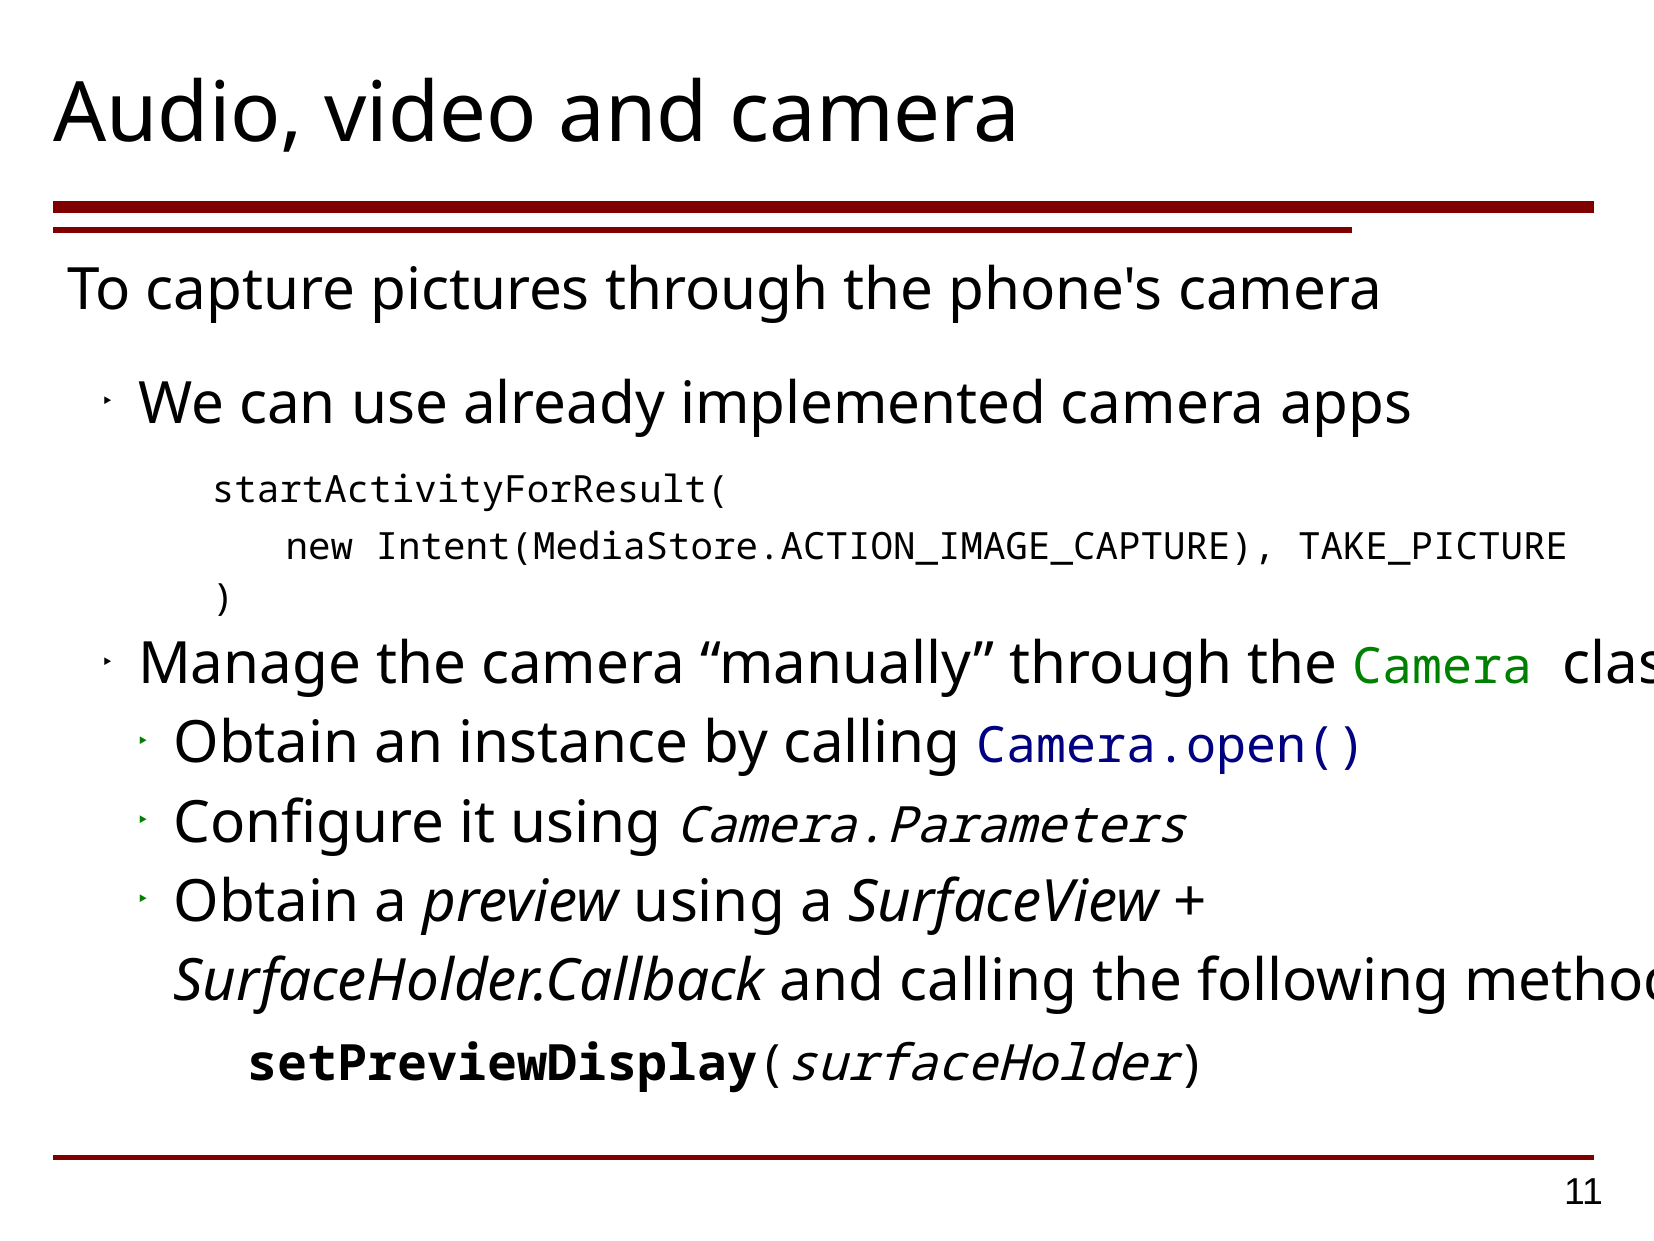

# Audio, video and camera
To capture pictures through the phone's camera
We can use already implemented camera apps
	startActivityForResult(
		new Intent(MediaStore.ACTION_IMAGE_CAPTURE), TAKE_PICTURE
	)
Manage the camera “manually” through the Camera class
Obtain an instance by calling Camera.open()
Configure it using Camera.Parameters
Obtain a preview using a SurfaceView +
SurfaceHolder.Callback and calling the following method
	setPreviewDisplay(surfaceHolder)